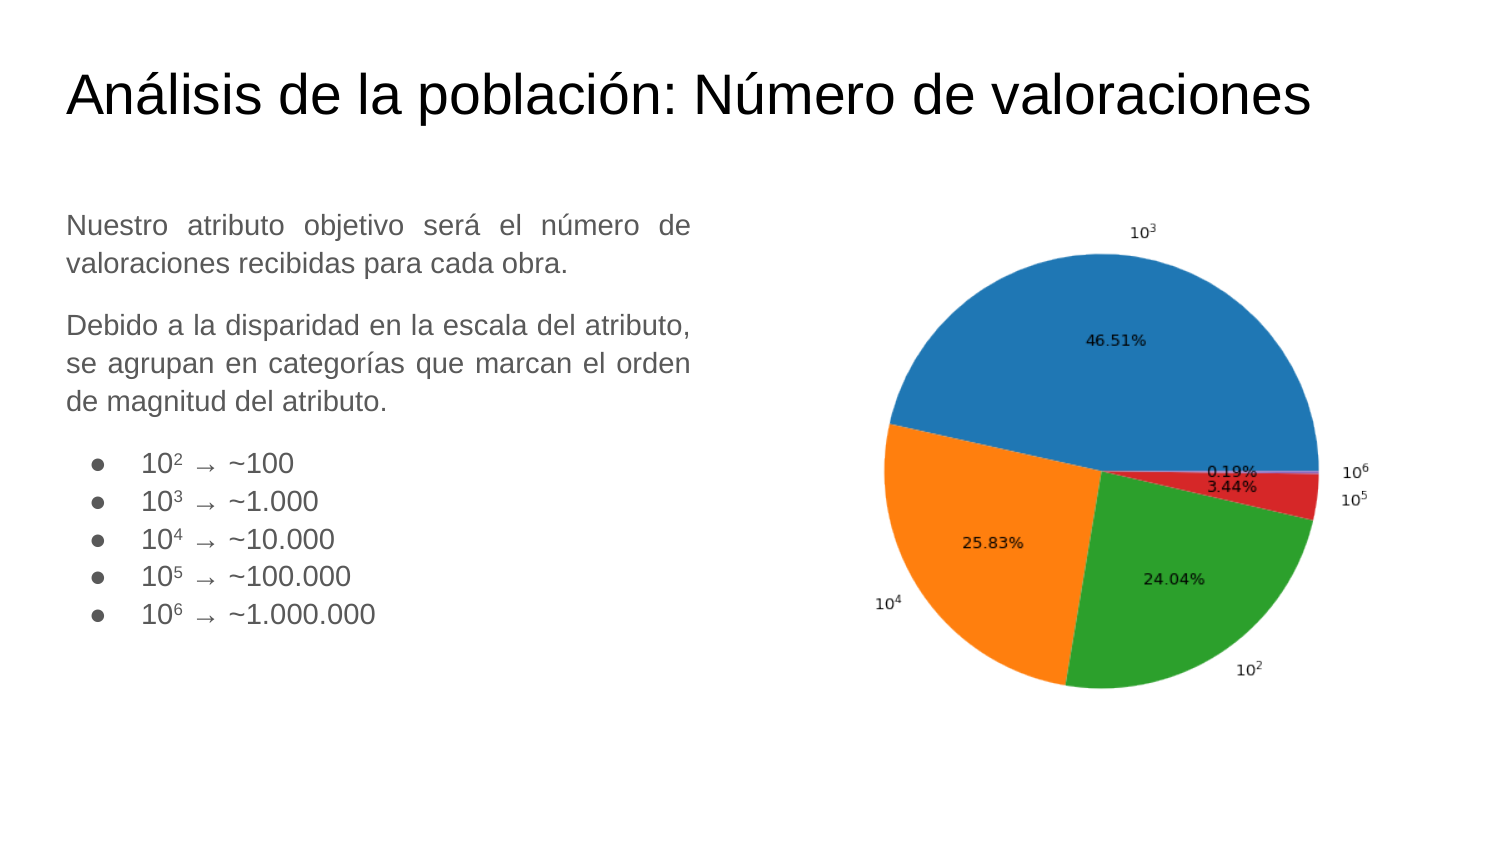

# Análisis de la población: Número de valoraciones
Nuestro atributo objetivo será el número de valoraciones recibidas para cada obra.
Debido a la disparidad en la escala del atributo, se agrupan en categorías que marcan el orden de magnitud del atributo.
102 → ~100
103 → ~1.000
104 → ~10.000
105 → ~100.000
106 → ~1.000.000